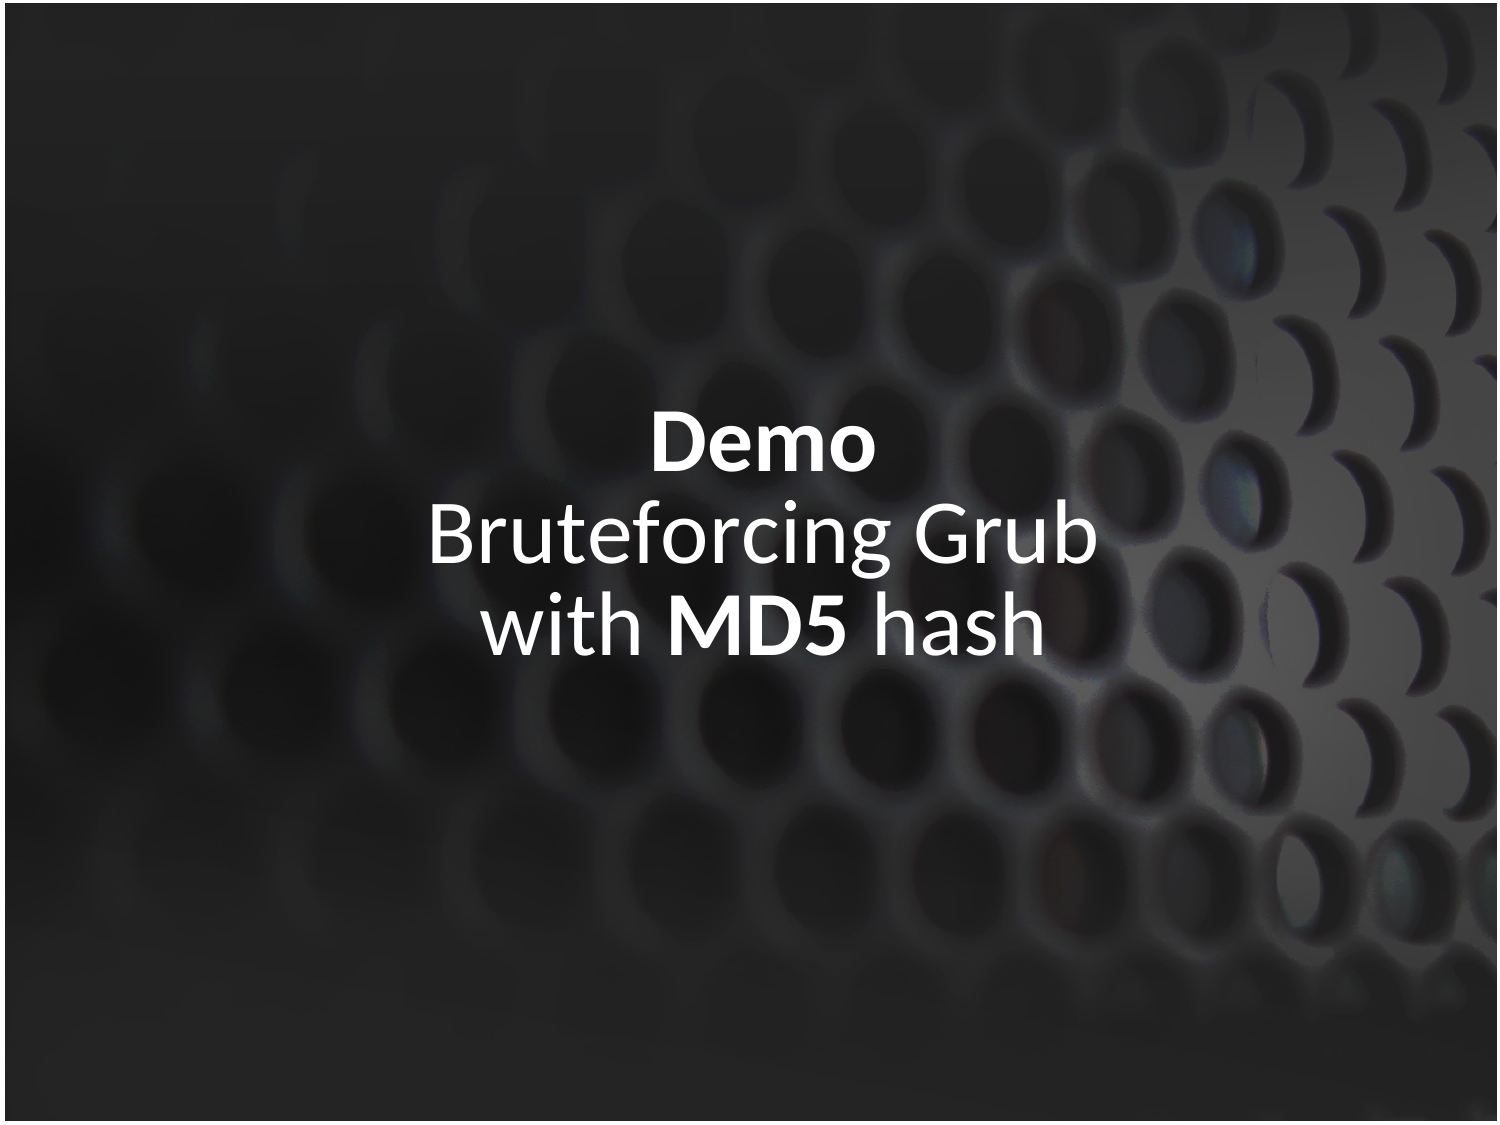

# Demo Bruteforcing Grub with MD5 hash